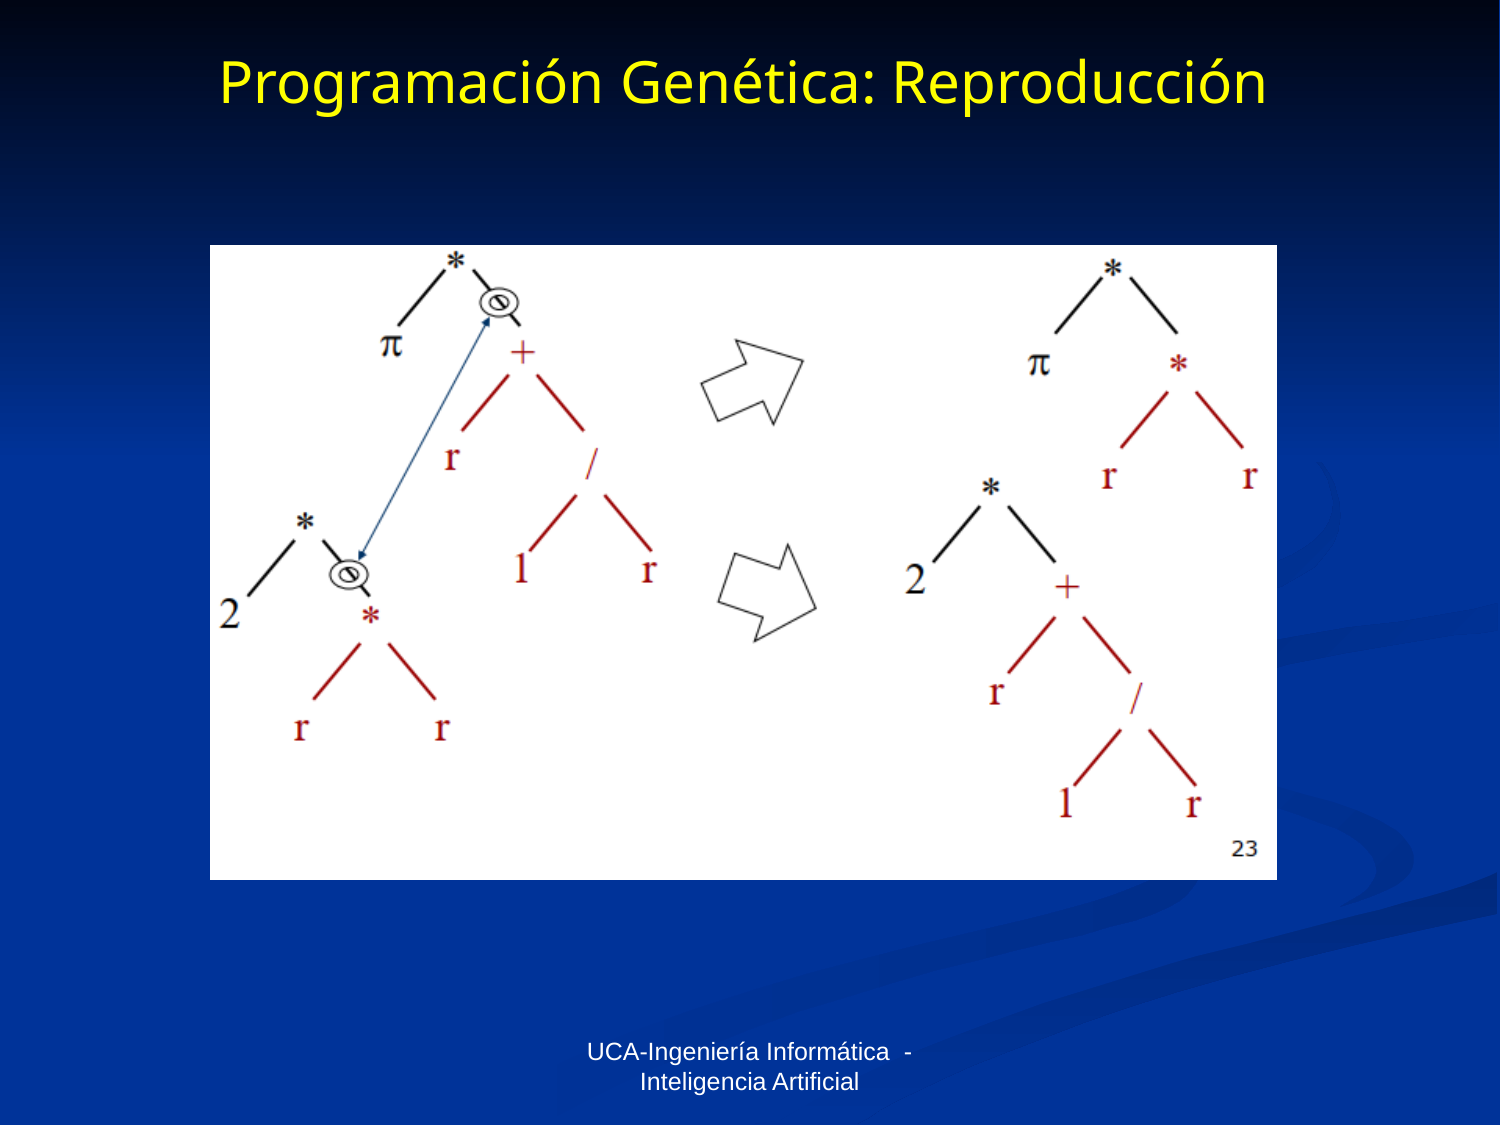

# Programación Genética: Reproducción
UCA-Ingeniería Informática - Inteligencia Artificial